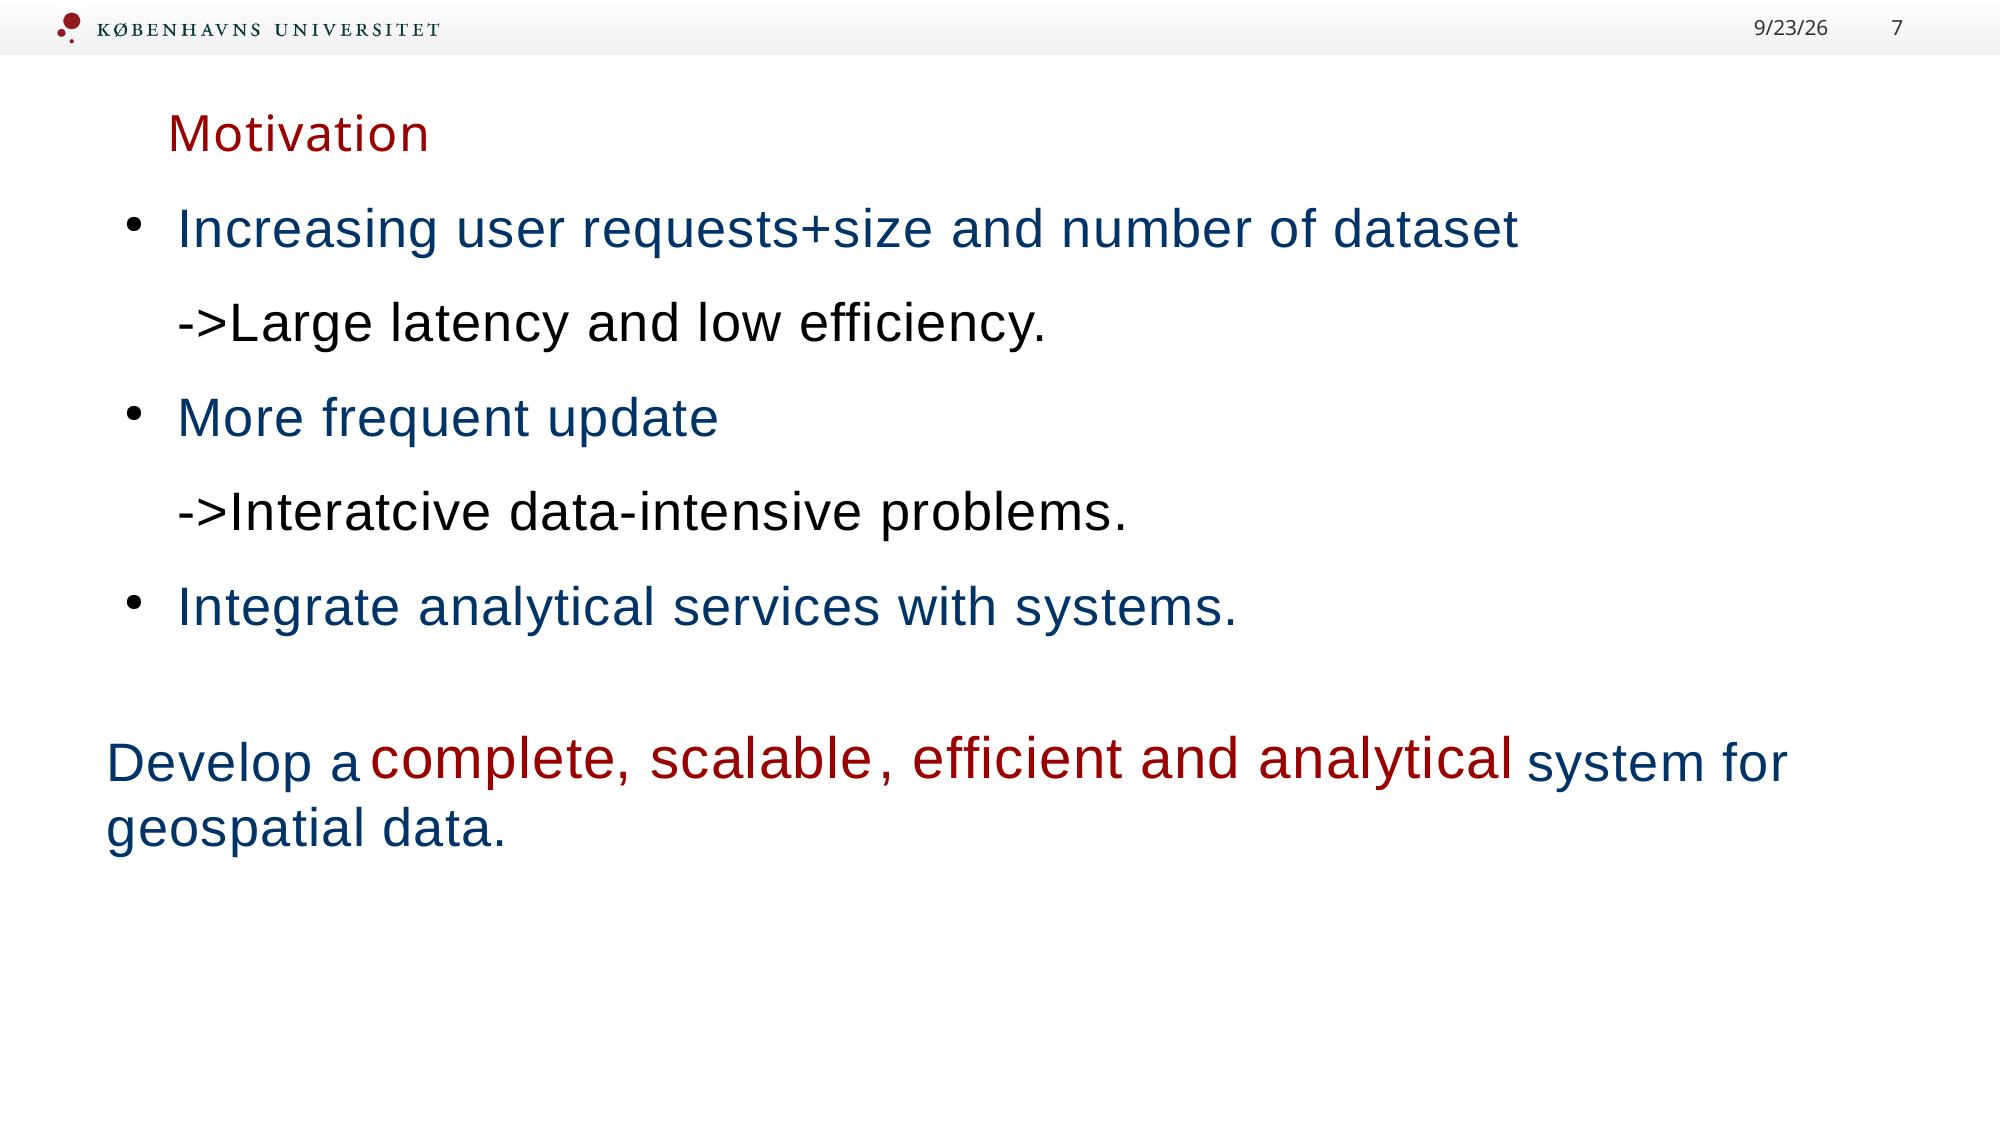

#
Motivation
Increasing user requests+size and number of dataset
->Large latency and low efficiency.
More frequent update
->Interatcive data-intensive problems.
Integrate analytical services with systems.
Develop a system for geospatial data.
complete
 , scalable
 and analytical
 , efficient